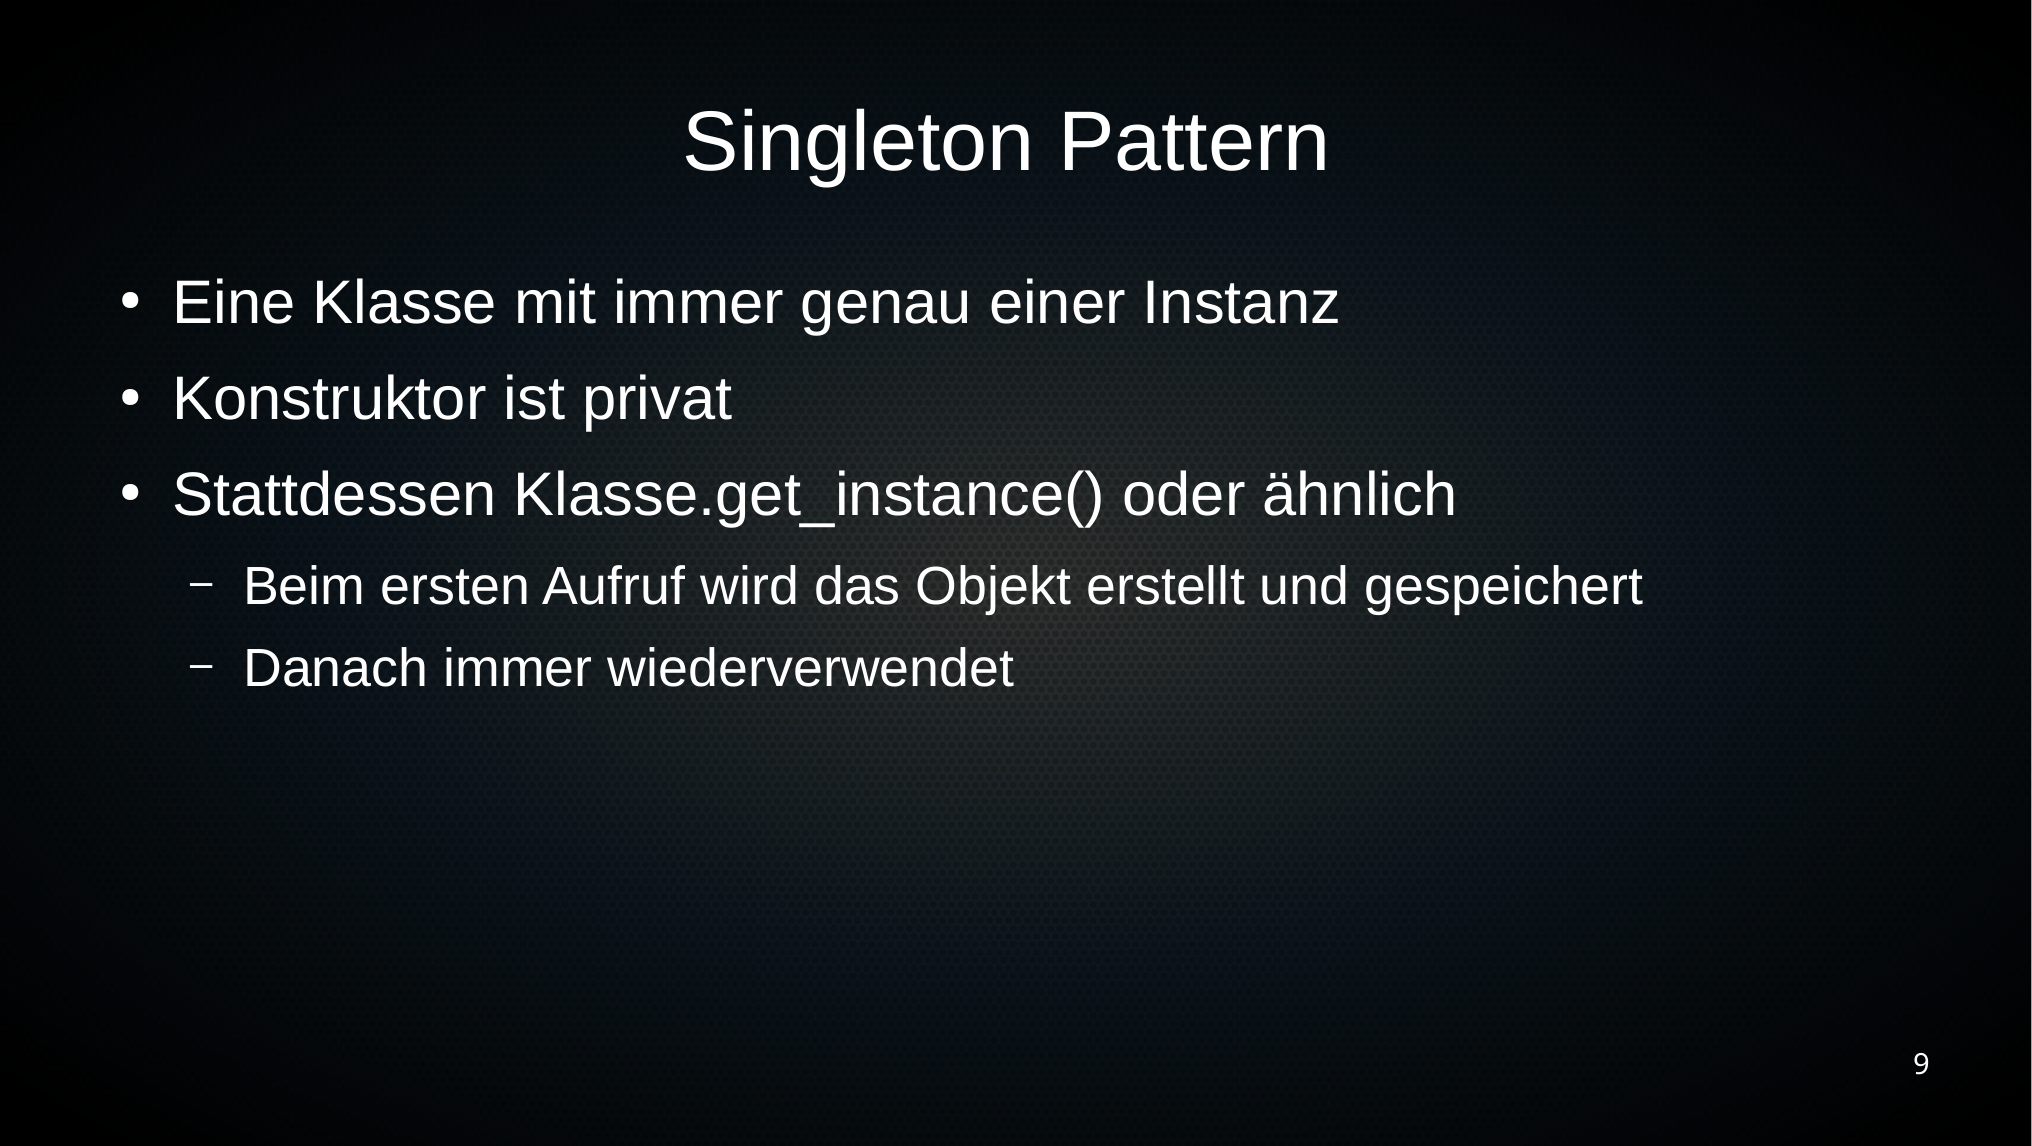

# Singleton Pattern
Eine Klasse mit immer genau einer Instanz
Konstruktor ist privat
Stattdessen Klasse.get_instance() oder ähnlich
Beim ersten Aufruf wird das Objekt erstellt und gespeichert
Danach immer wiederverwendet
9